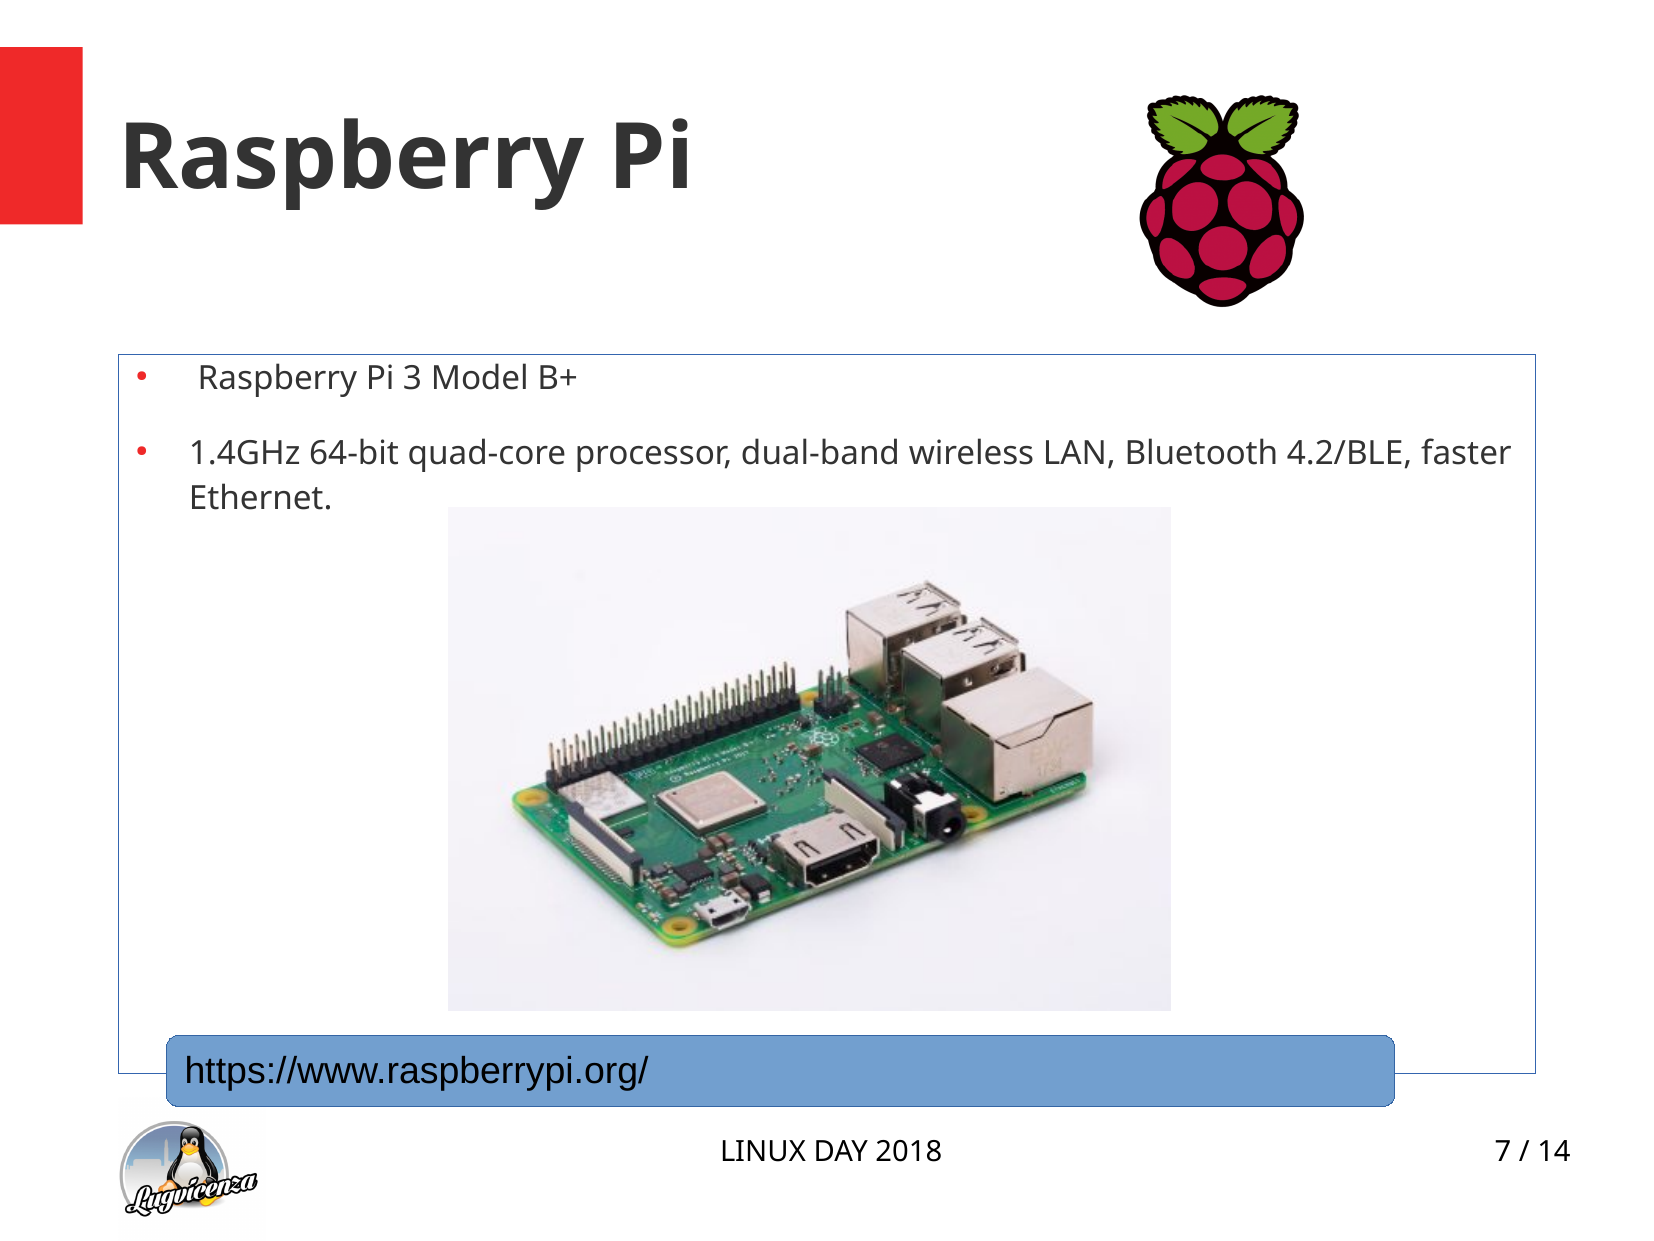

# Raspberry Pi
 Raspberry Pi 3 Model B+
1.4GHz 64-bit quad-core processor, dual-band wireless LAN, Bluetooth 4.2/BLE, faster Ethernet.
https://www.raspberrypi.org/
7